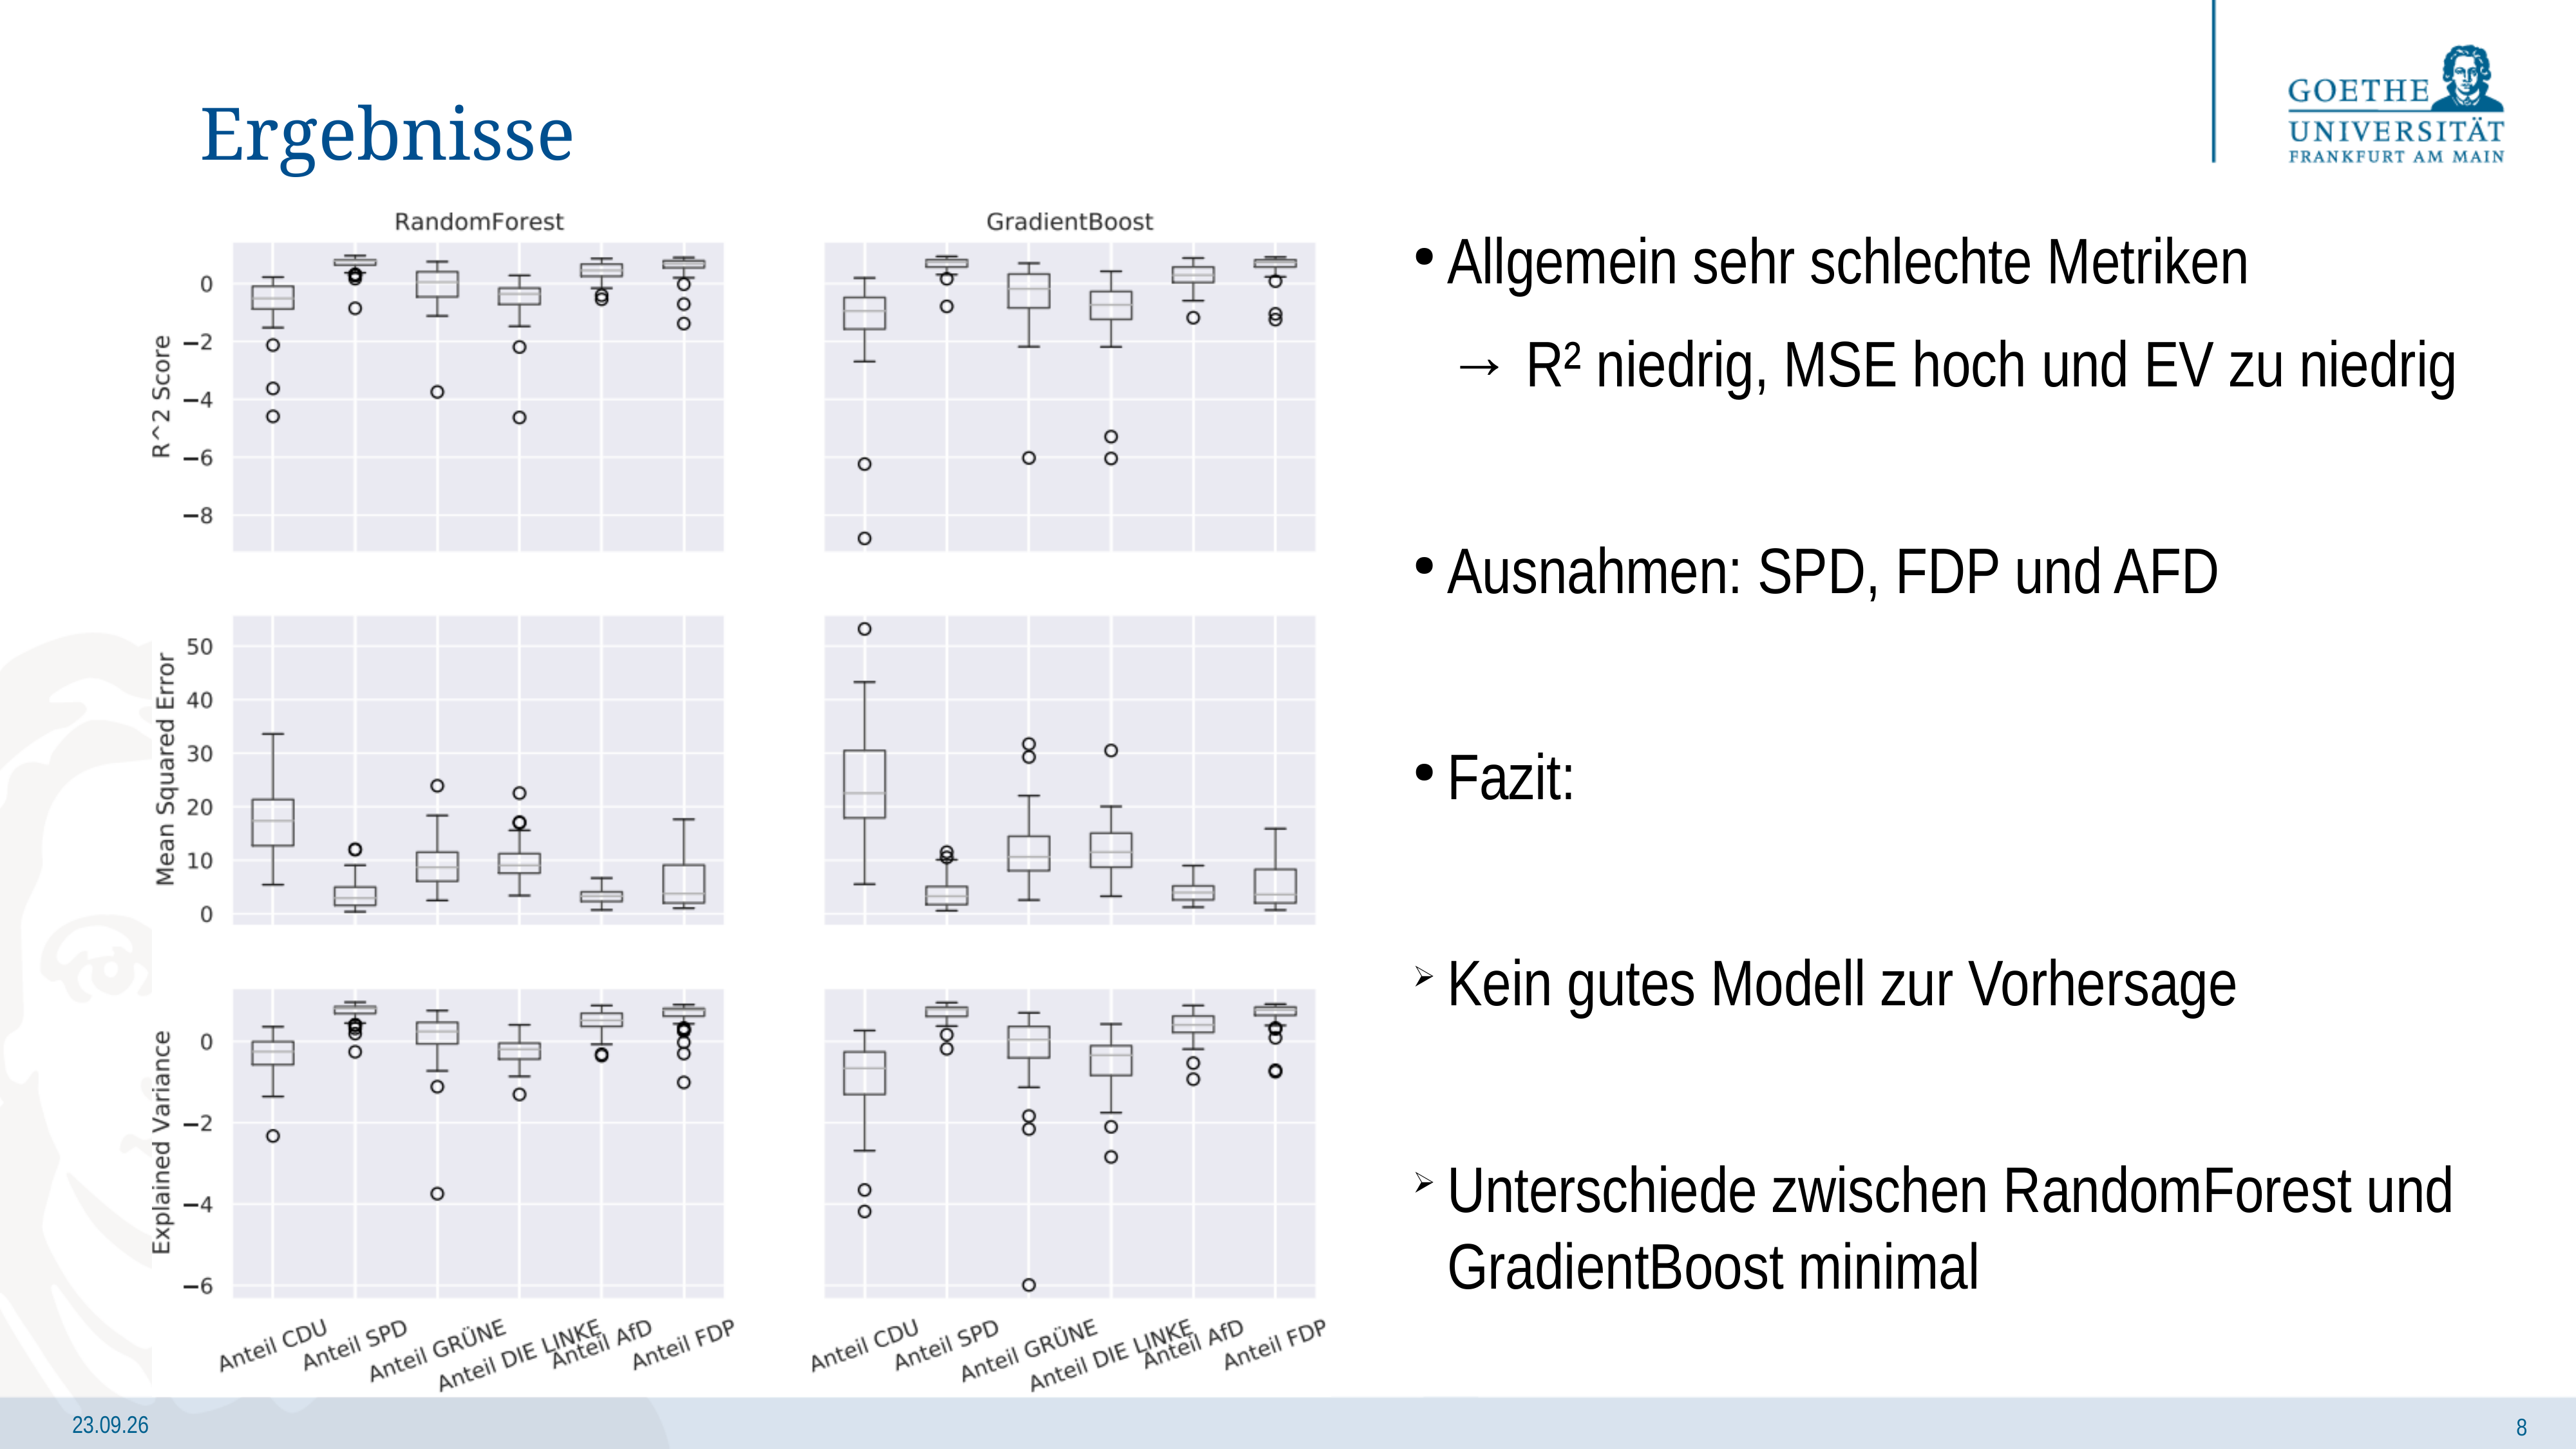

Ergebnisse
# Allgemein sehr schlechte Metriken
→ R² niedrig, MSE hoch und EV zu niedrig
Ausnahmen: SPD, FDP und AFD
Fazit:
Kein gutes Modell zur Vorhersage
Unterschiede zwischen RandomForest und GradientBoost minimal